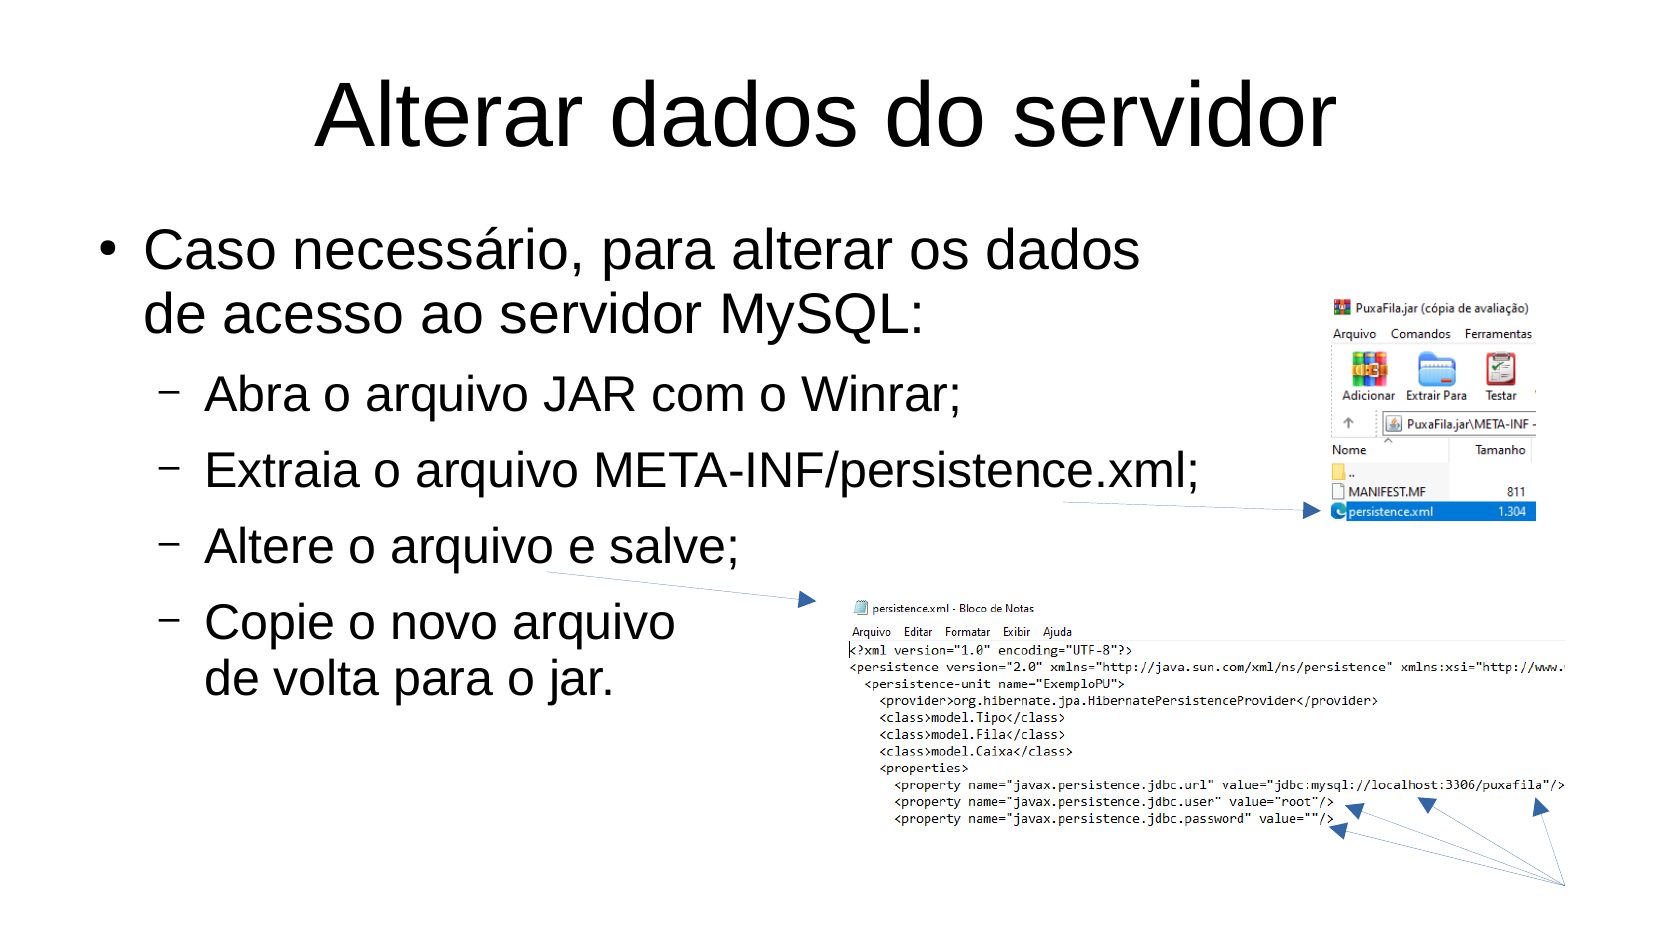

# Alterar dados do servidor
Caso necessário, para alterar os dados de acesso ao servidor MySQL:
Abra o arquivo JAR com o Winrar;
Extraia o arquivo META-INF/persistence.xml;
Altere o arquivo e salve;
Copie o novo arquivo
de volta para o jar.